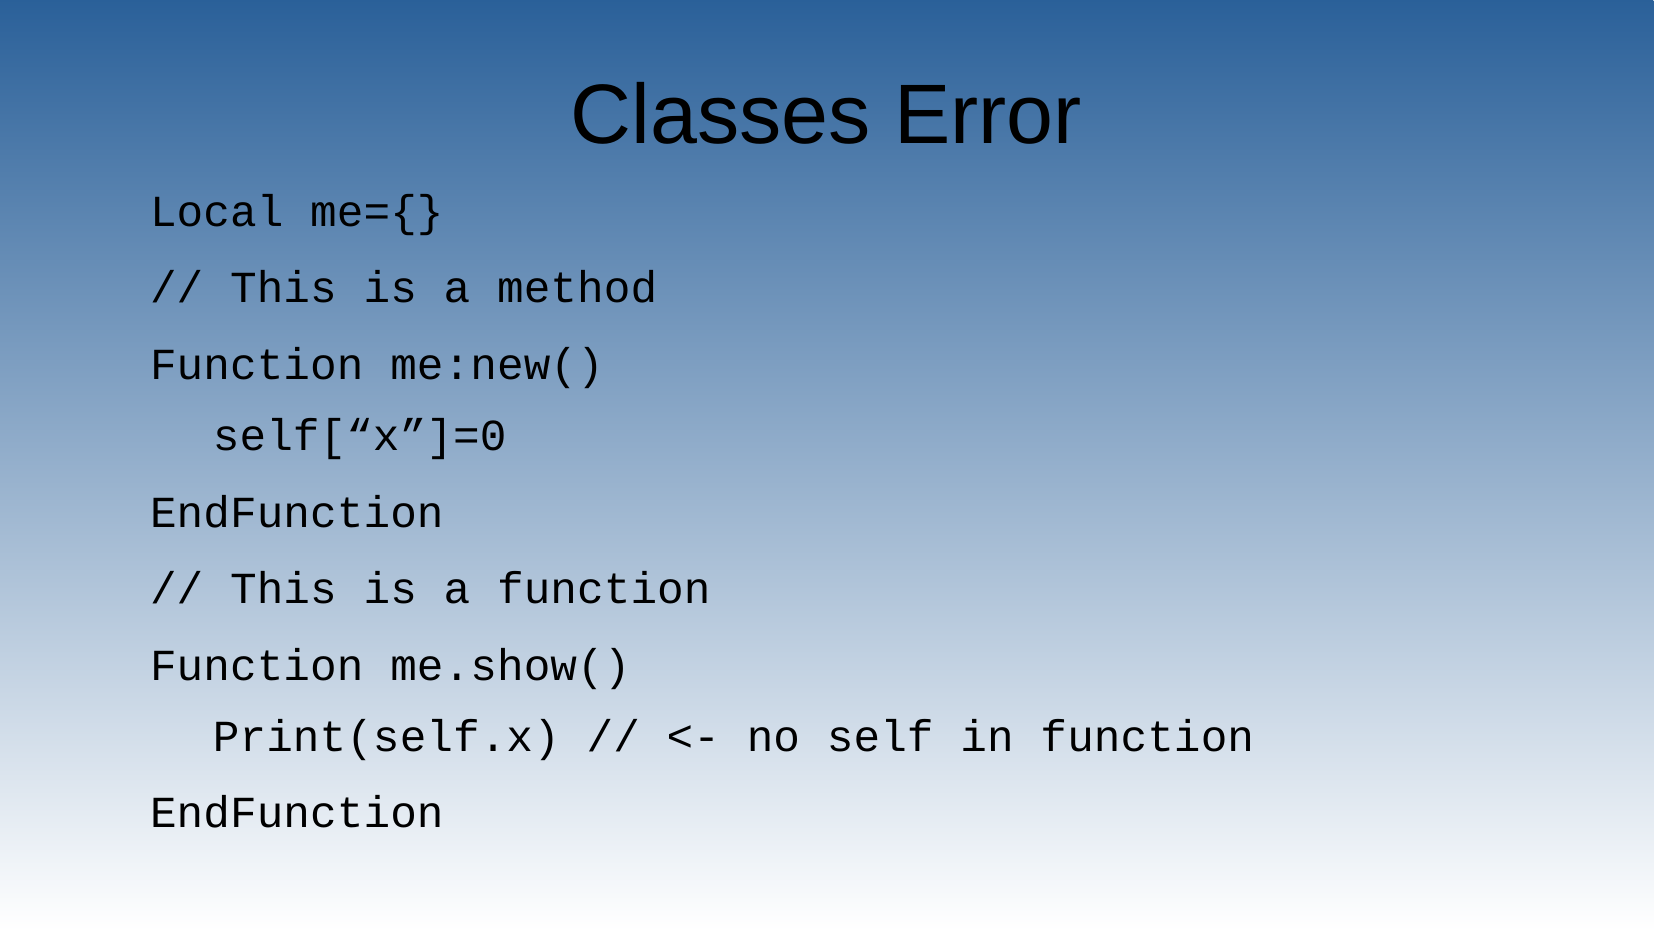

# Classes Error
Local me={}
// This is a method
Function me:new()
self[“x”]=0
EndFunction
// This is a function
Function me.show()
Print(self.x) // <- no self in function
EndFunction